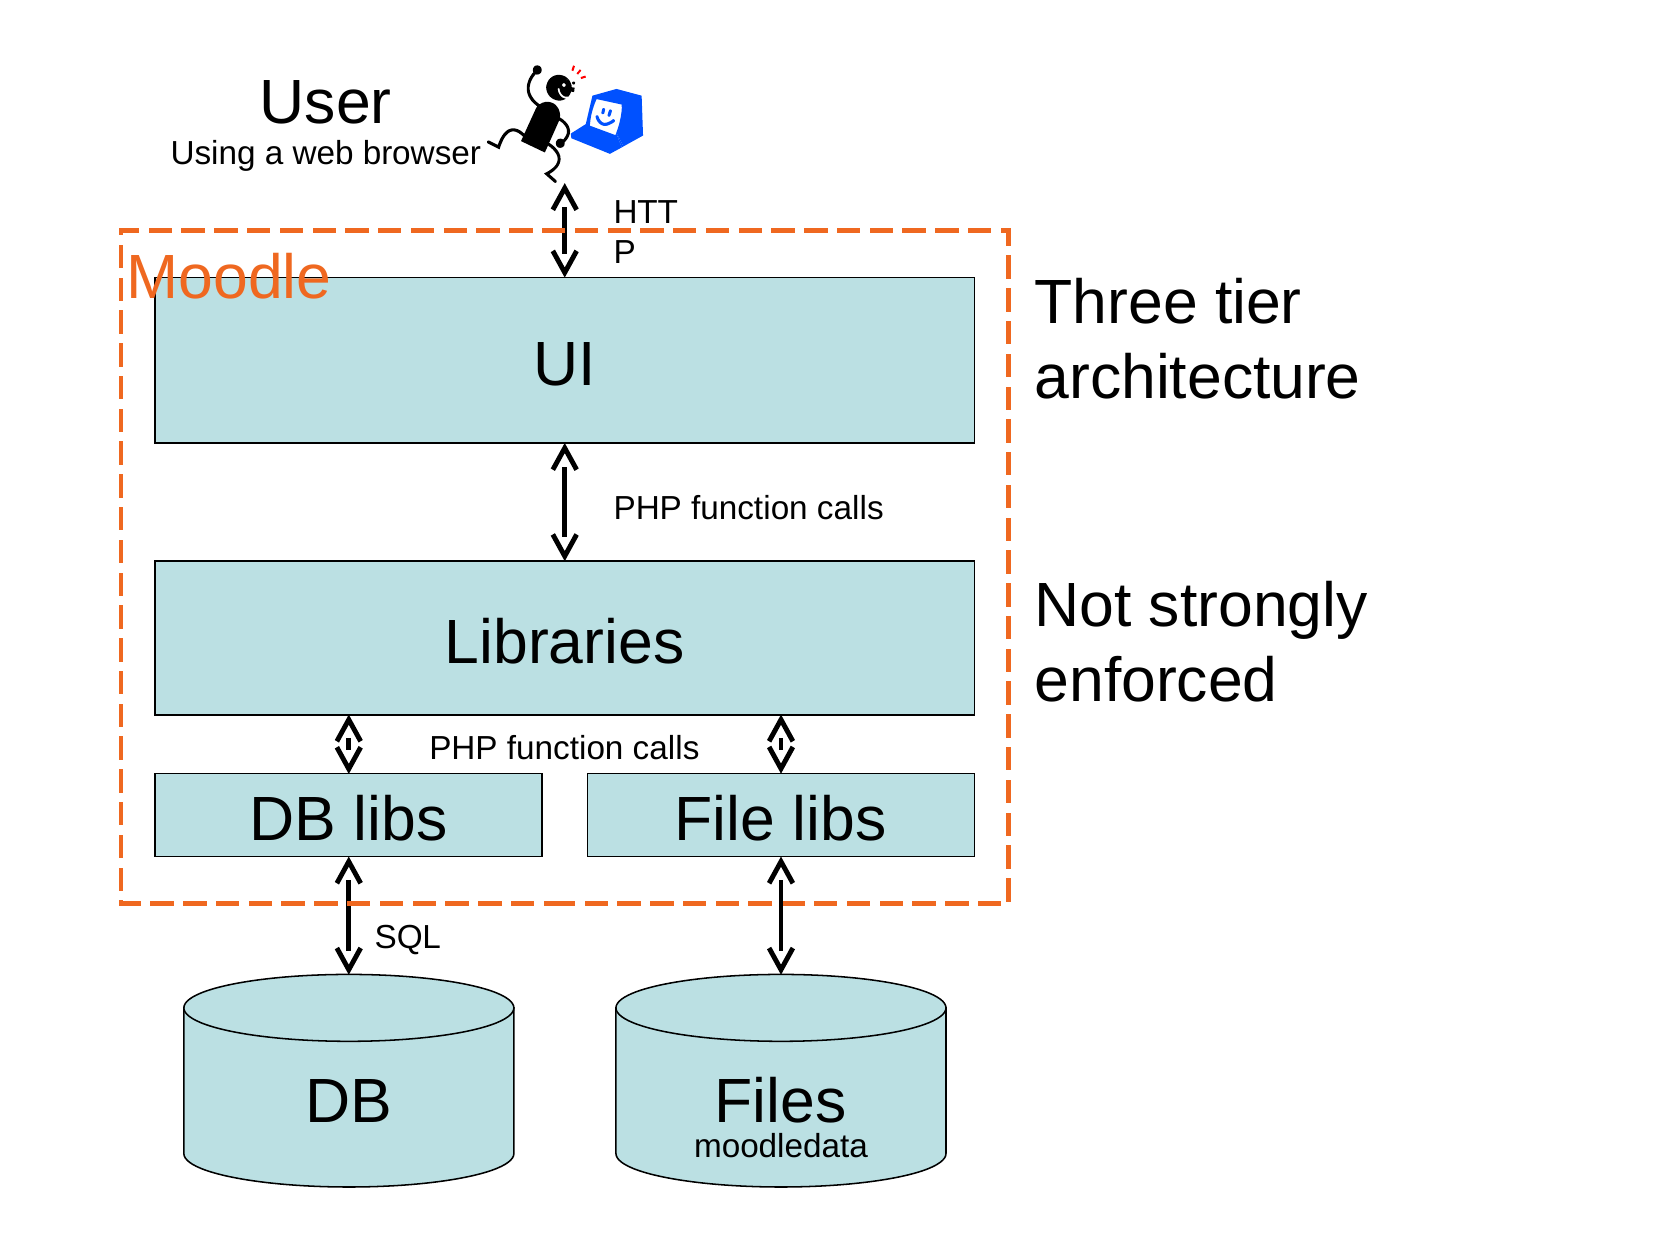

User
Using a web browser
HTTP
Moodle
Three tier architecture
Not strongly enforced
UI
PHP function calls
Libraries
PHP function calls
DB libs
File libs
SQL
DB
Files
moodledata